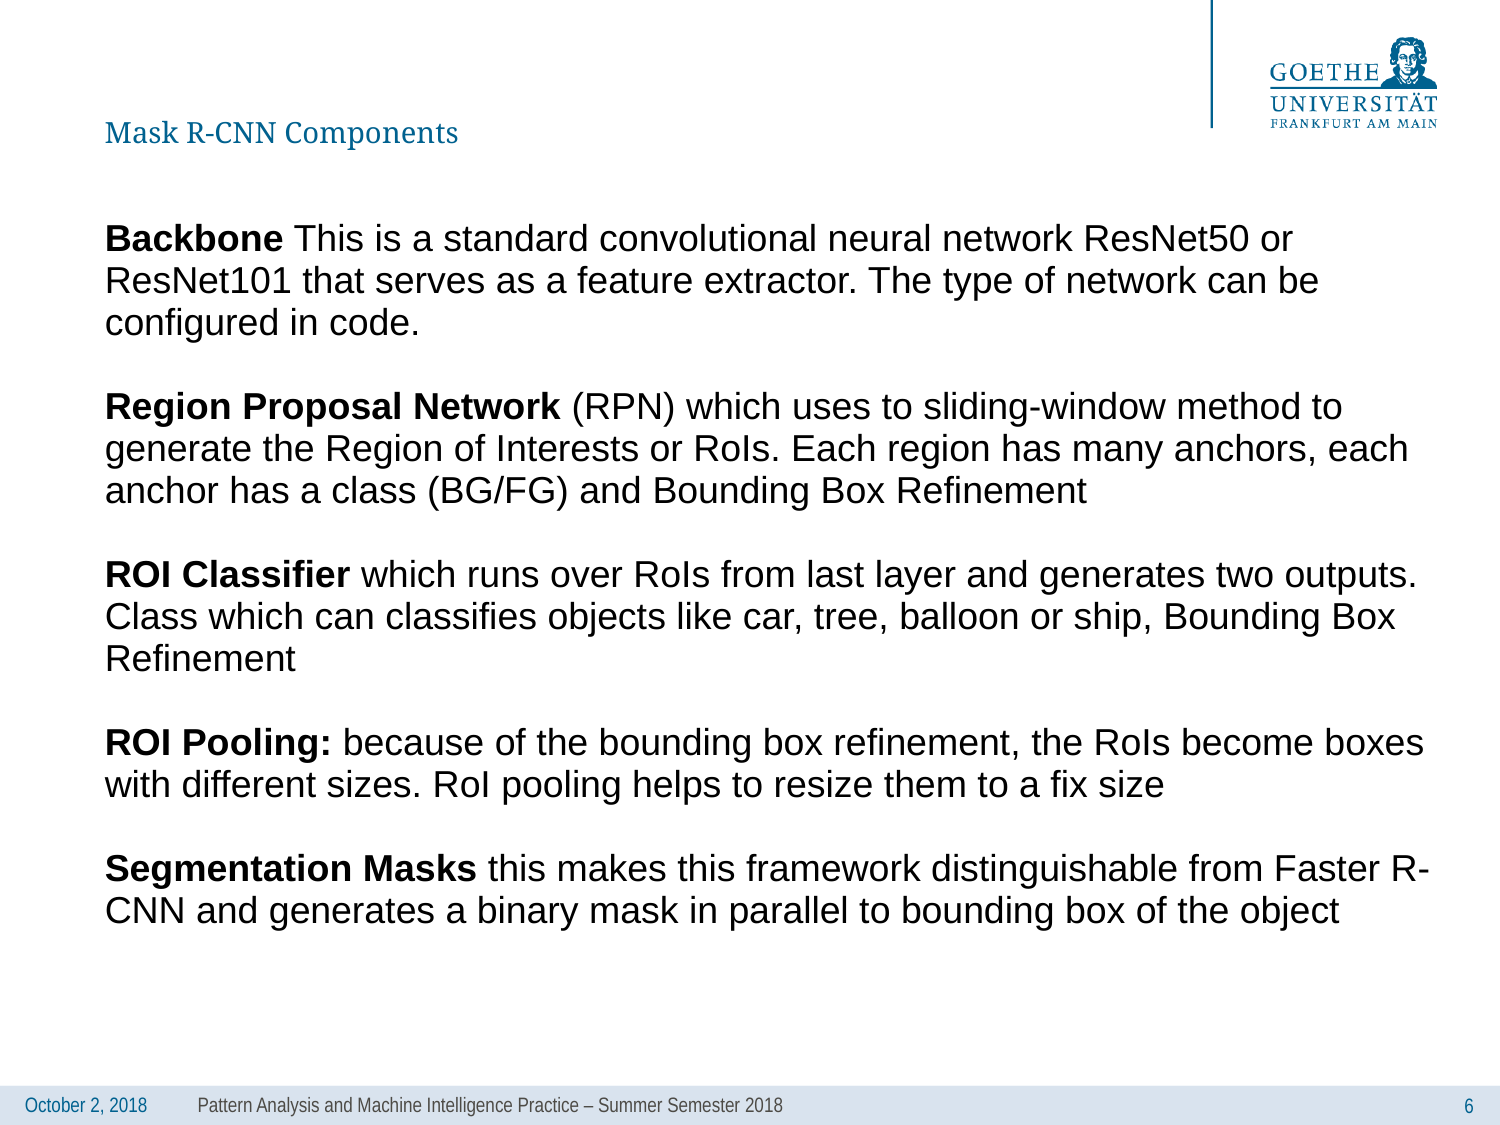

Mask R-CNN Components
Backbone This is a standard convolutional neural network ResNet50 or ResNet101 that serves as a feature extractor. The type of network can be configured in code.
Region Proposal Network (RPN) which uses to sliding-window method to generate the Region of Interests or RoIs. Each region has many anchors, each anchor has a class (BG/FG) and Bounding Box Refinement
ROI Classifier which runs over RoIs from last layer and generates two outputs. Class which can classifies objects like car, tree, balloon or ship, Bounding Box Refinement
ROI Pooling: because of the bounding box refinement, the RoIs become boxes with different sizes. RoI pooling helps to resize them to a fix size
Segmentation Masks this makes this framework distinguishable from Faster R-CNN and generates a binary mask in parallel to bounding box of the object
Pattern Analysis and Machine Intelligence Practice – Summer Semester 2018